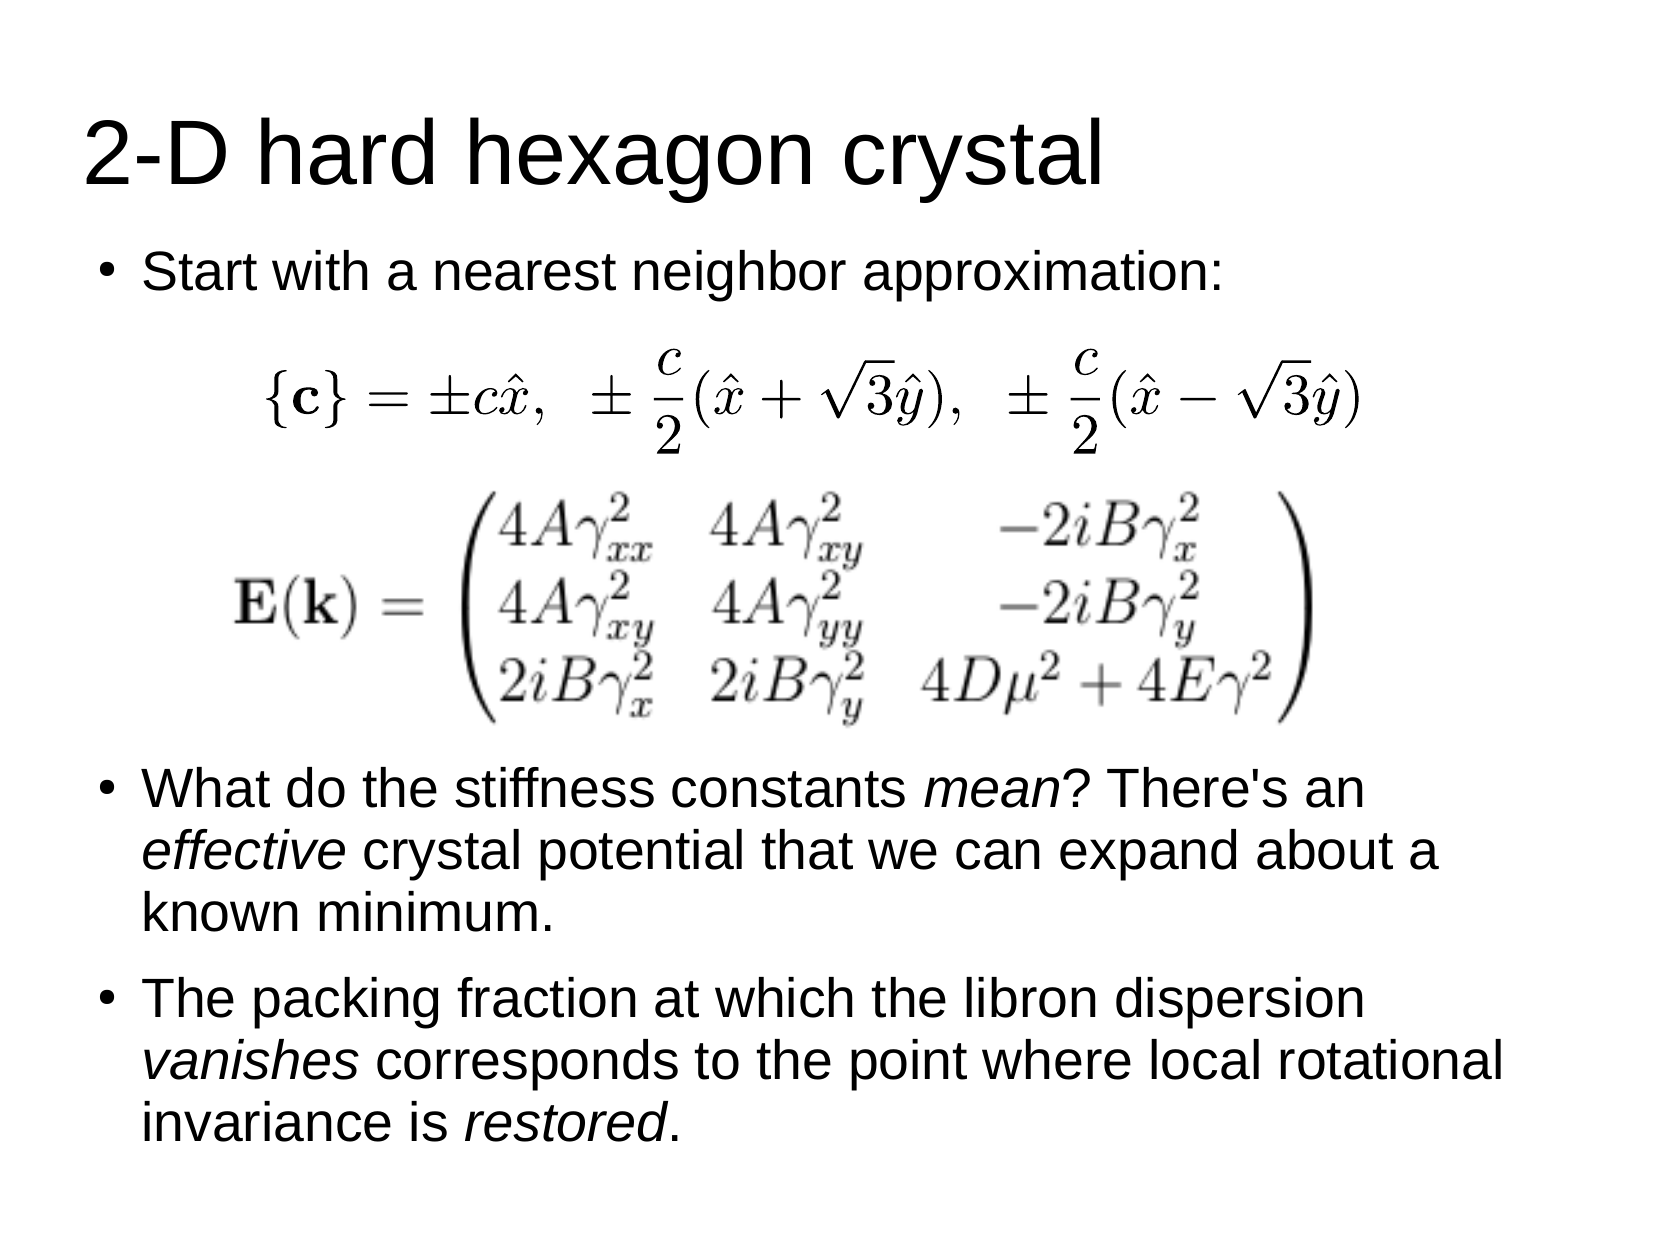

# 2-D hard hexagon crystal
Start with a nearest neighbor approximation:
What do the stiffness constants mean? There's an effective crystal potential that we can expand about a known minimum.
The packing fraction at which the libron dispersion vanishes corresponds to the point where local rotational invariance is restored.